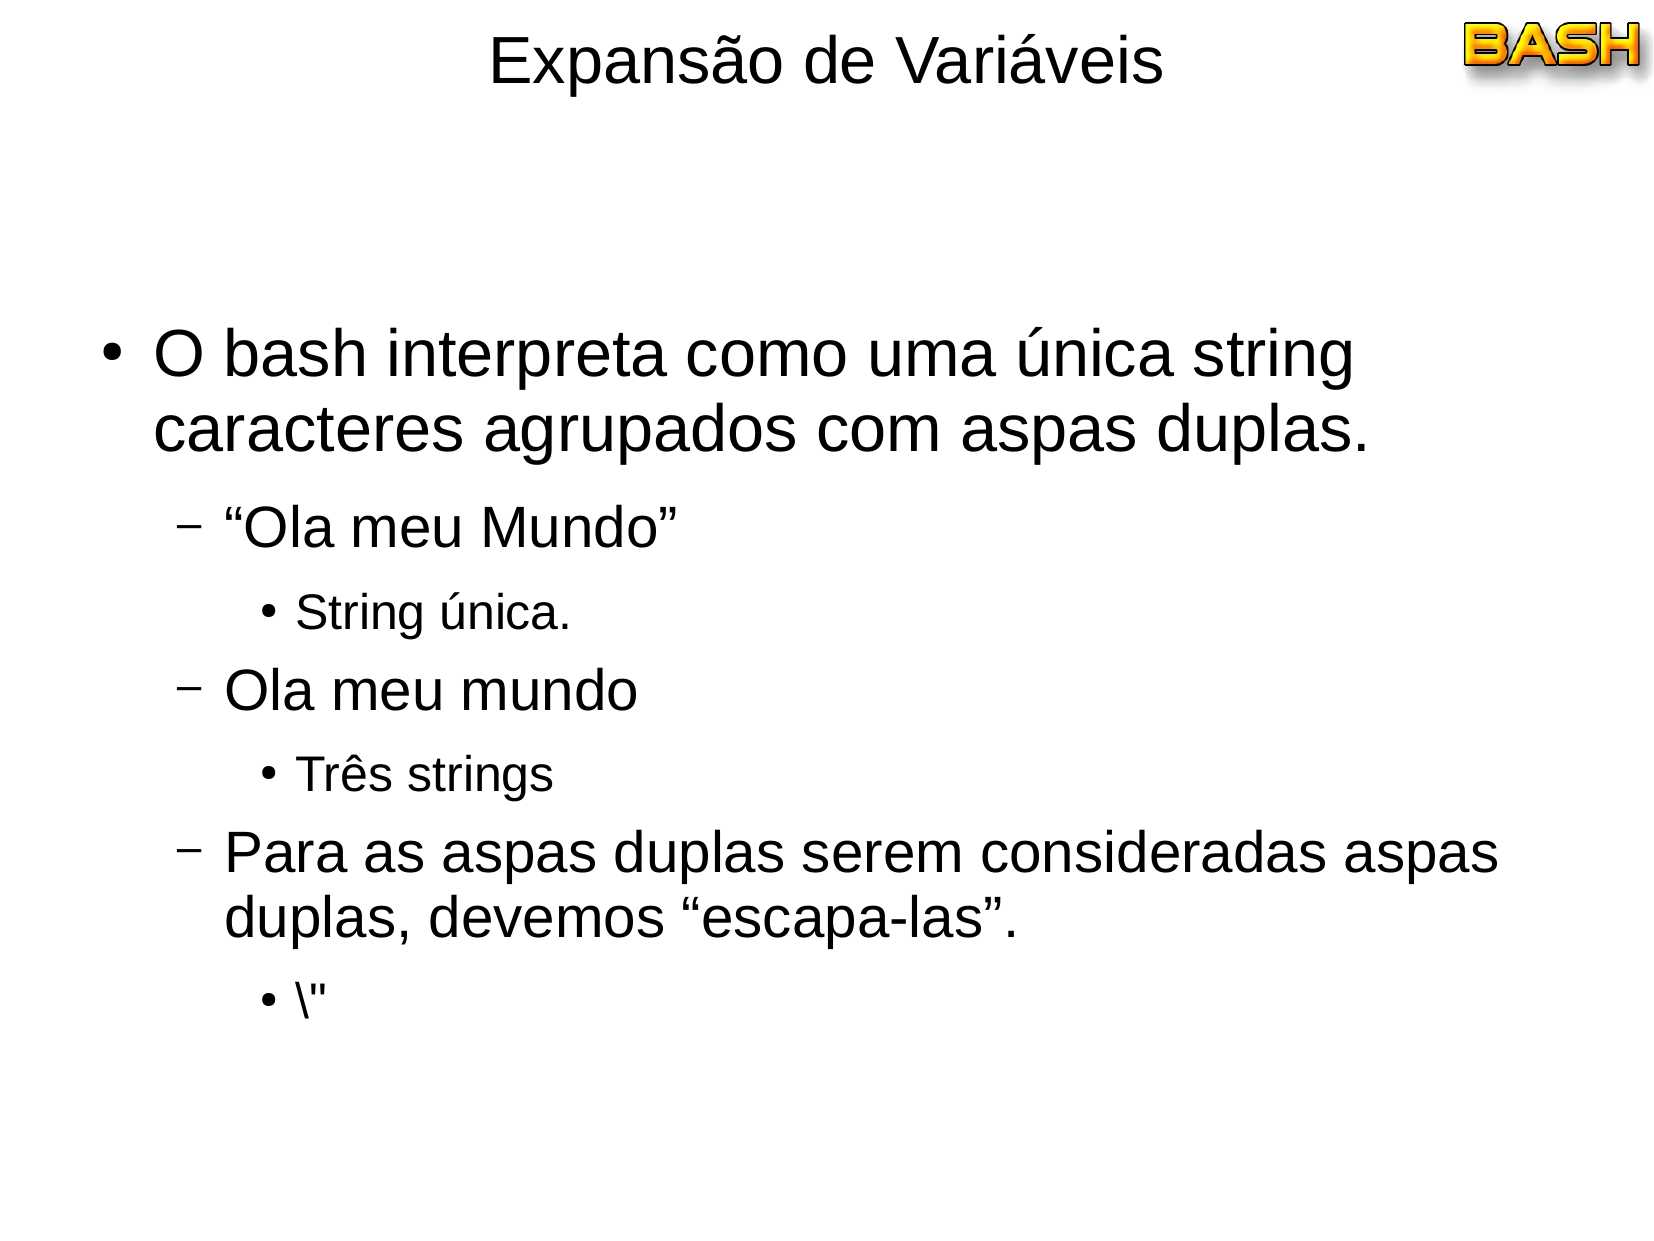

# Expansão de Variáveis
O bash interpreta como uma única string caracteres agrupados com aspas duplas.
“Ola meu Mundo”
String única.
Ola meu mundo
Três strings
Para as aspas duplas serem consideradas aspas duplas, devemos “escapa-las”.
\"